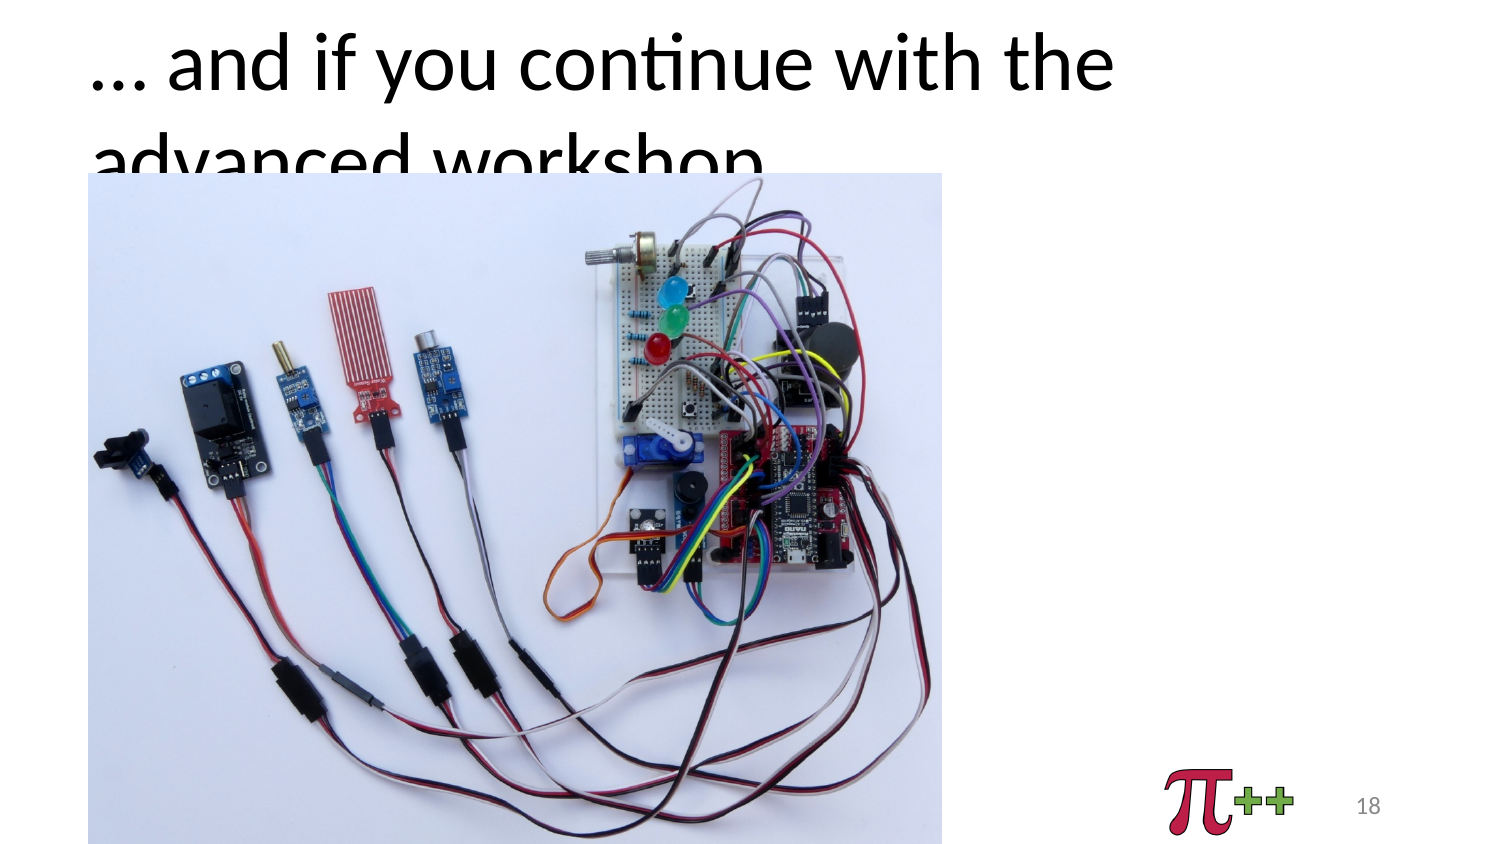

# … and if you continue with the advanced workshop
15